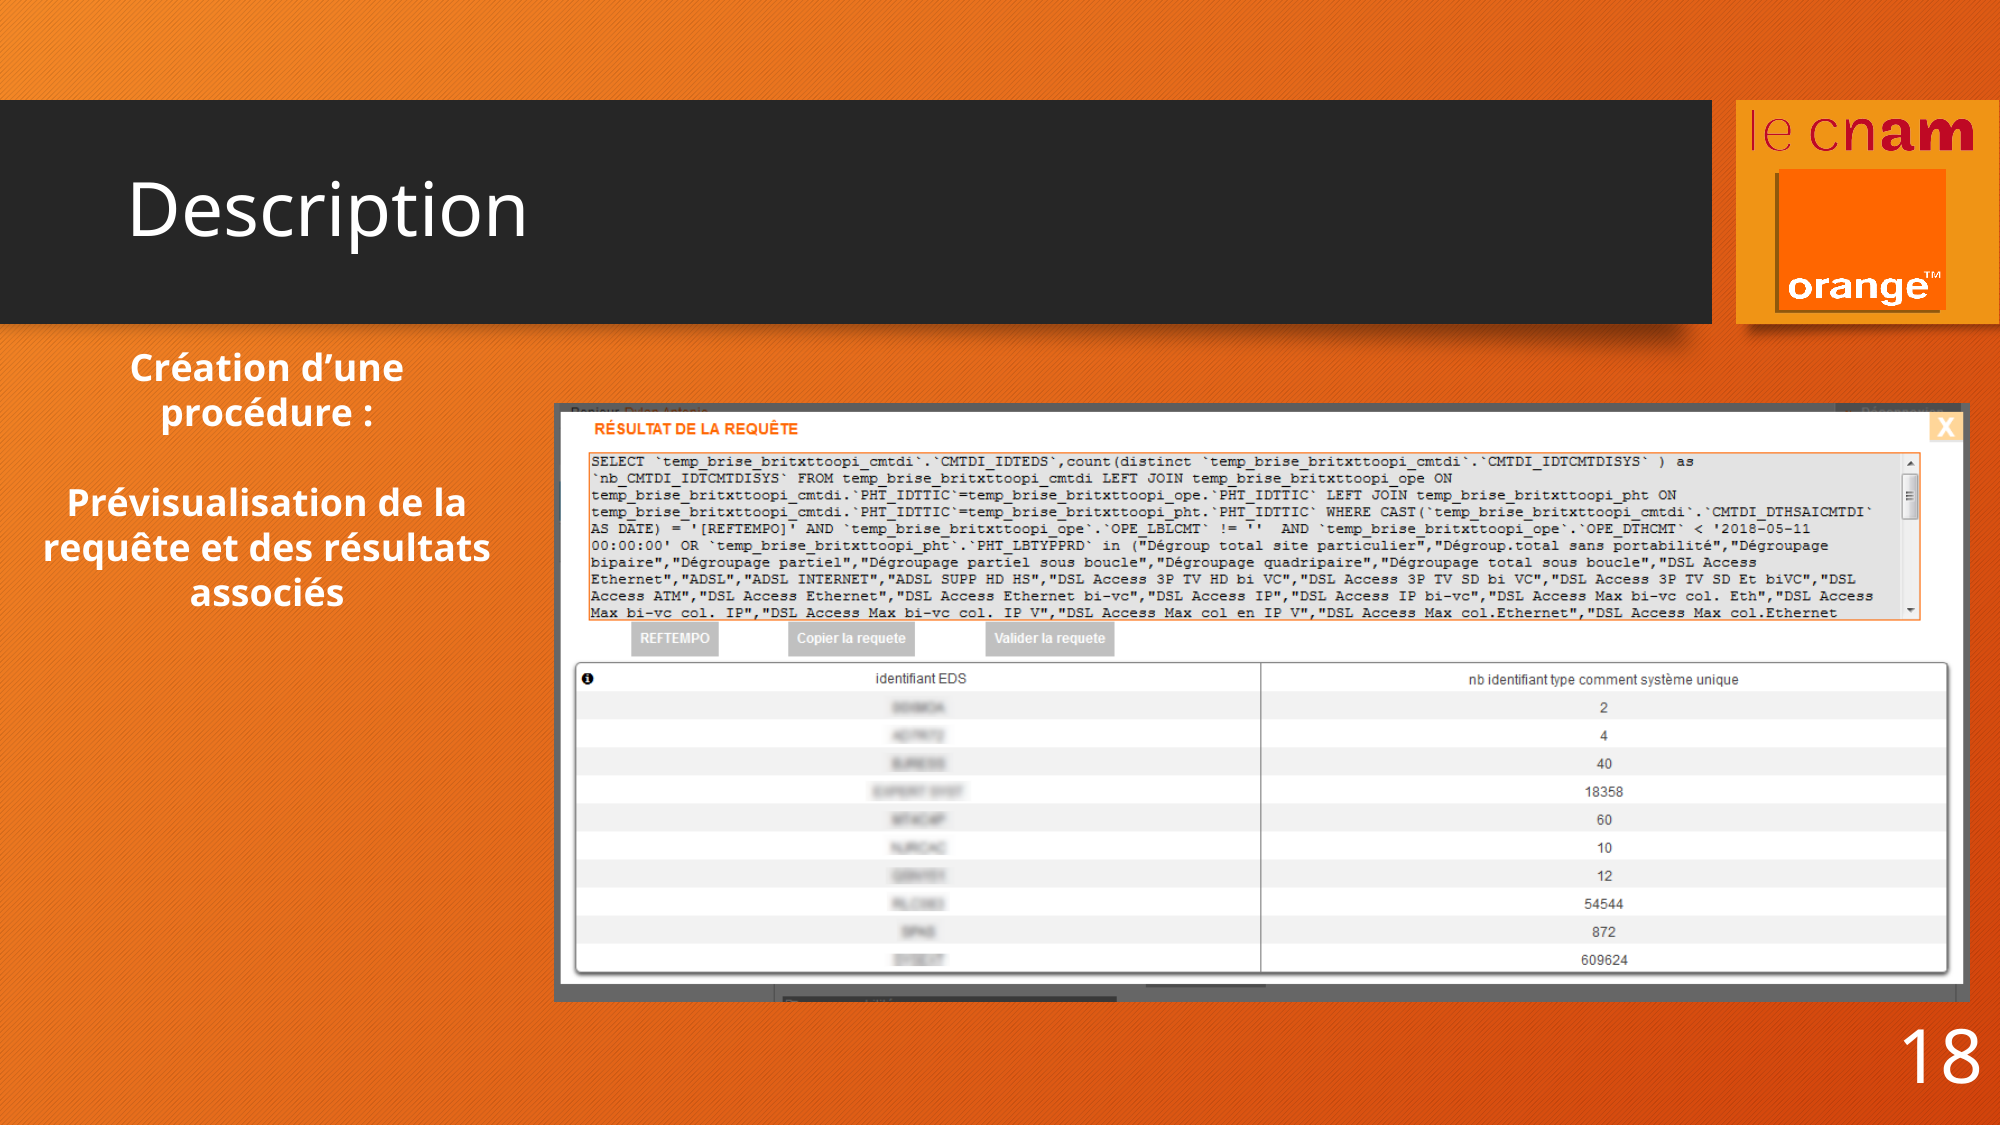

# Description
Création d’une procédure :
Prévisualisation de la requête et des résultats associés